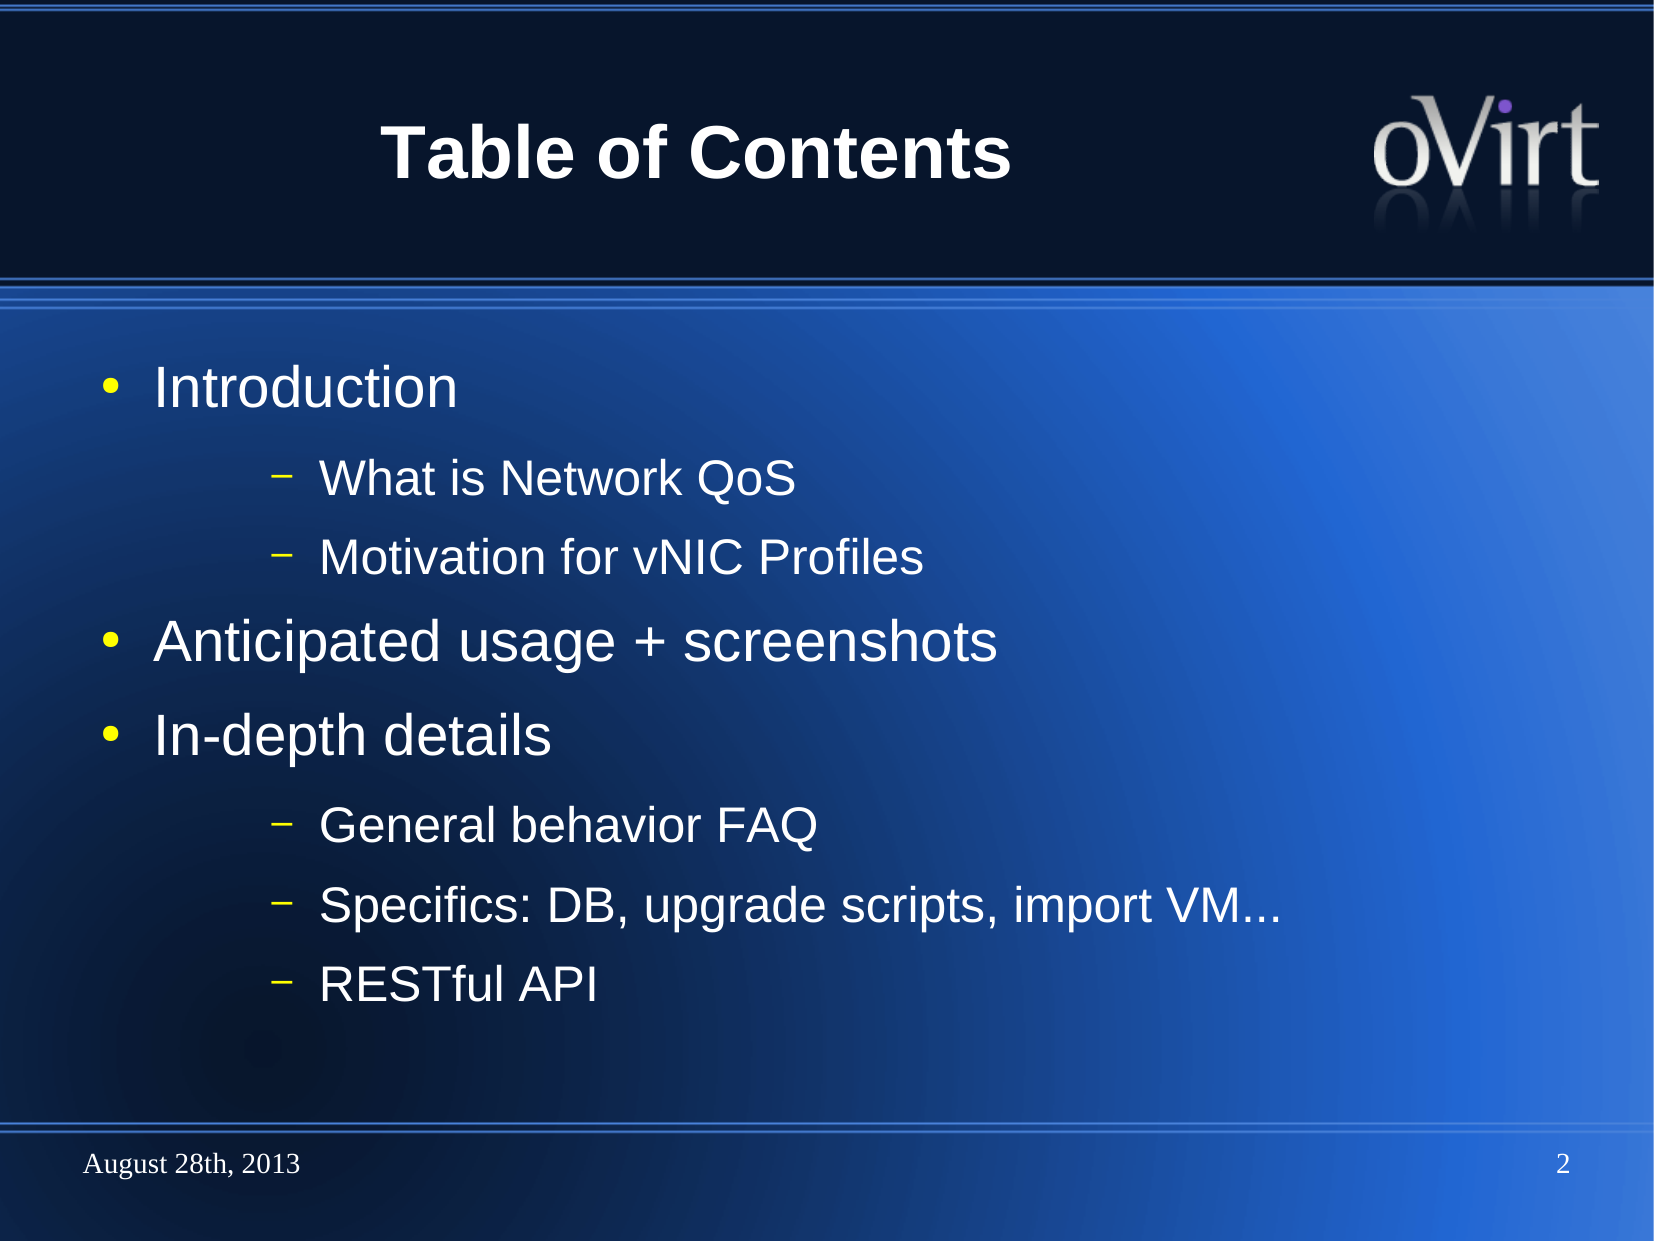

# Table of Contents
Introduction
What is Network QoS
Motivation for vNIC Profiles
Anticipated usage + screenshots
In-depth details
General behavior FAQ
Specifics: DB, upgrade scripts, import VM...
RESTful API
August 28th, 2013
2